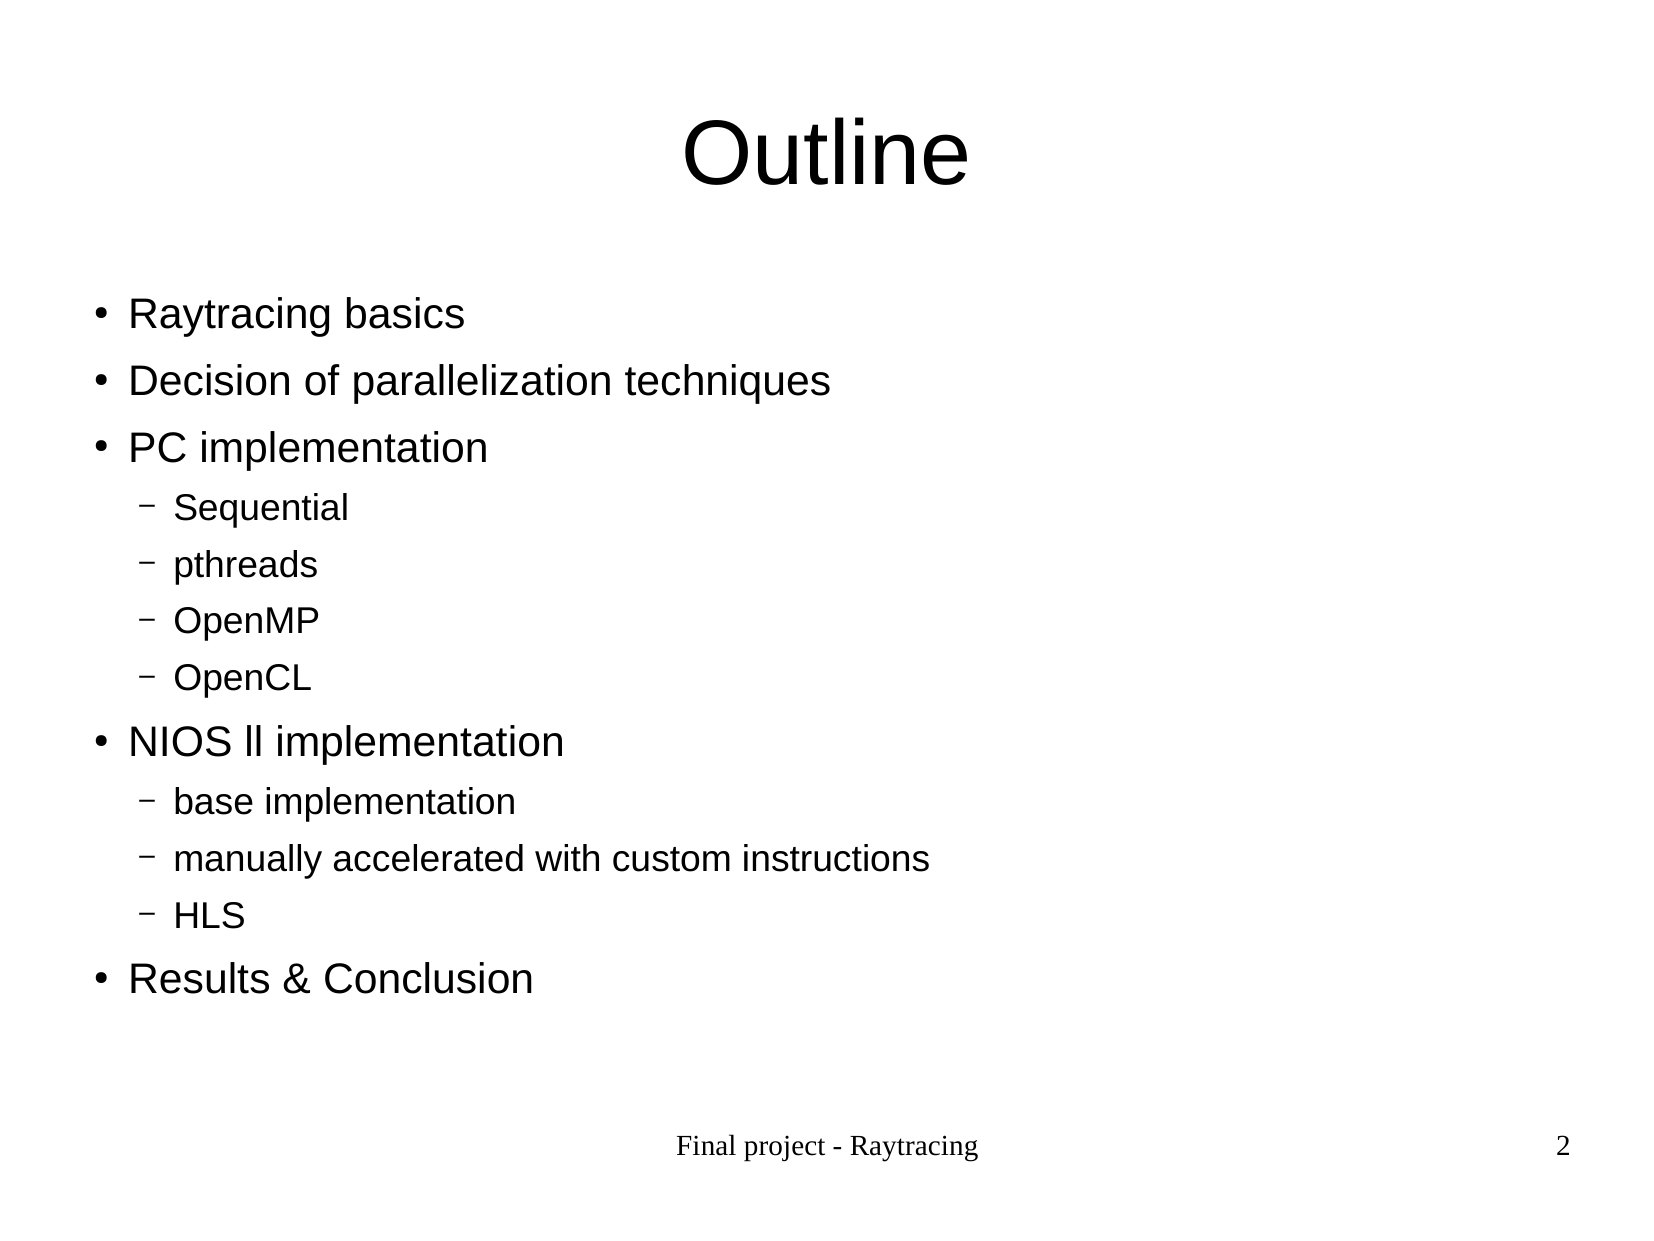

# Outline
Raytracing basics
Decision of parallelization techniques
PC implementation
Sequential
pthreads
OpenMP
OpenCL
NIOS ll implementation
base implementation
manually accelerated with custom instructions
HLS
Results & Conclusion
Final project - Raytracing
2